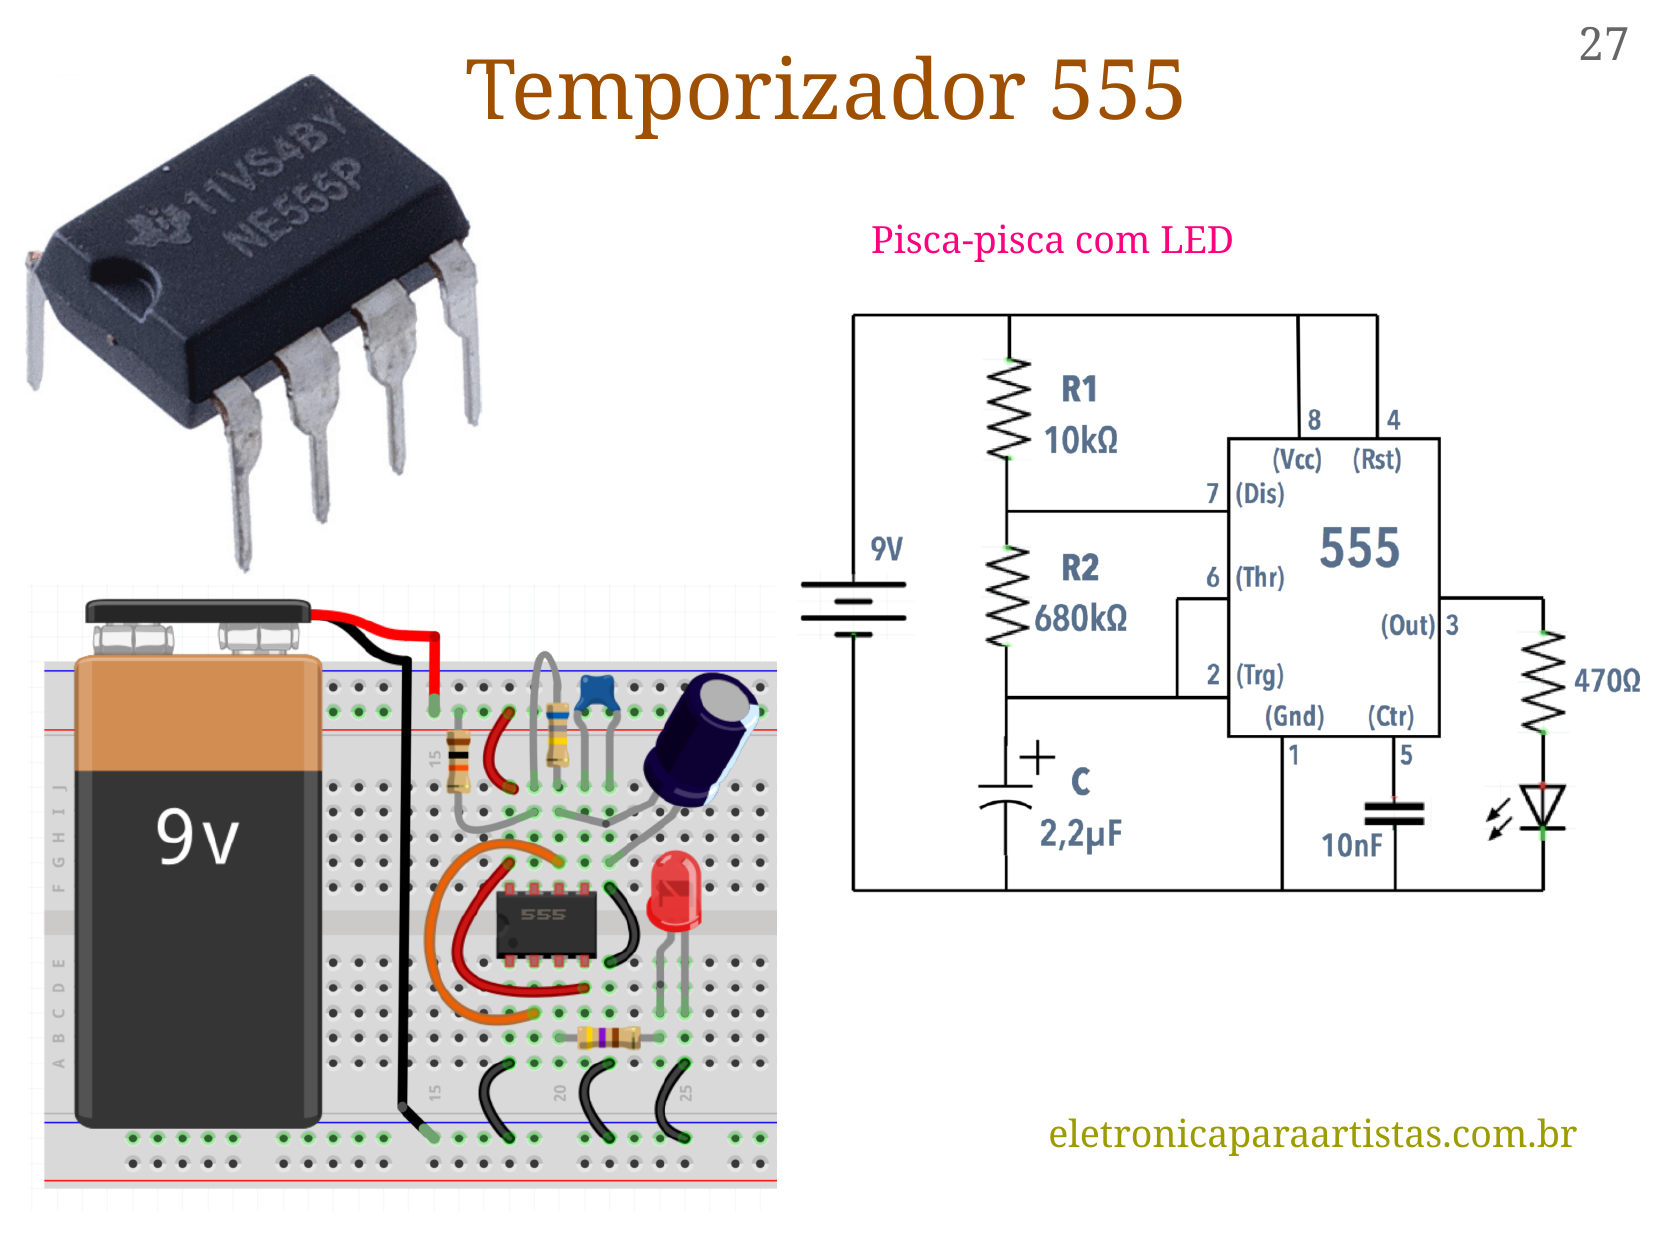

27
# Temporizador 555
Pisca-pisca com LED
eletronicaparaartistas.com.br